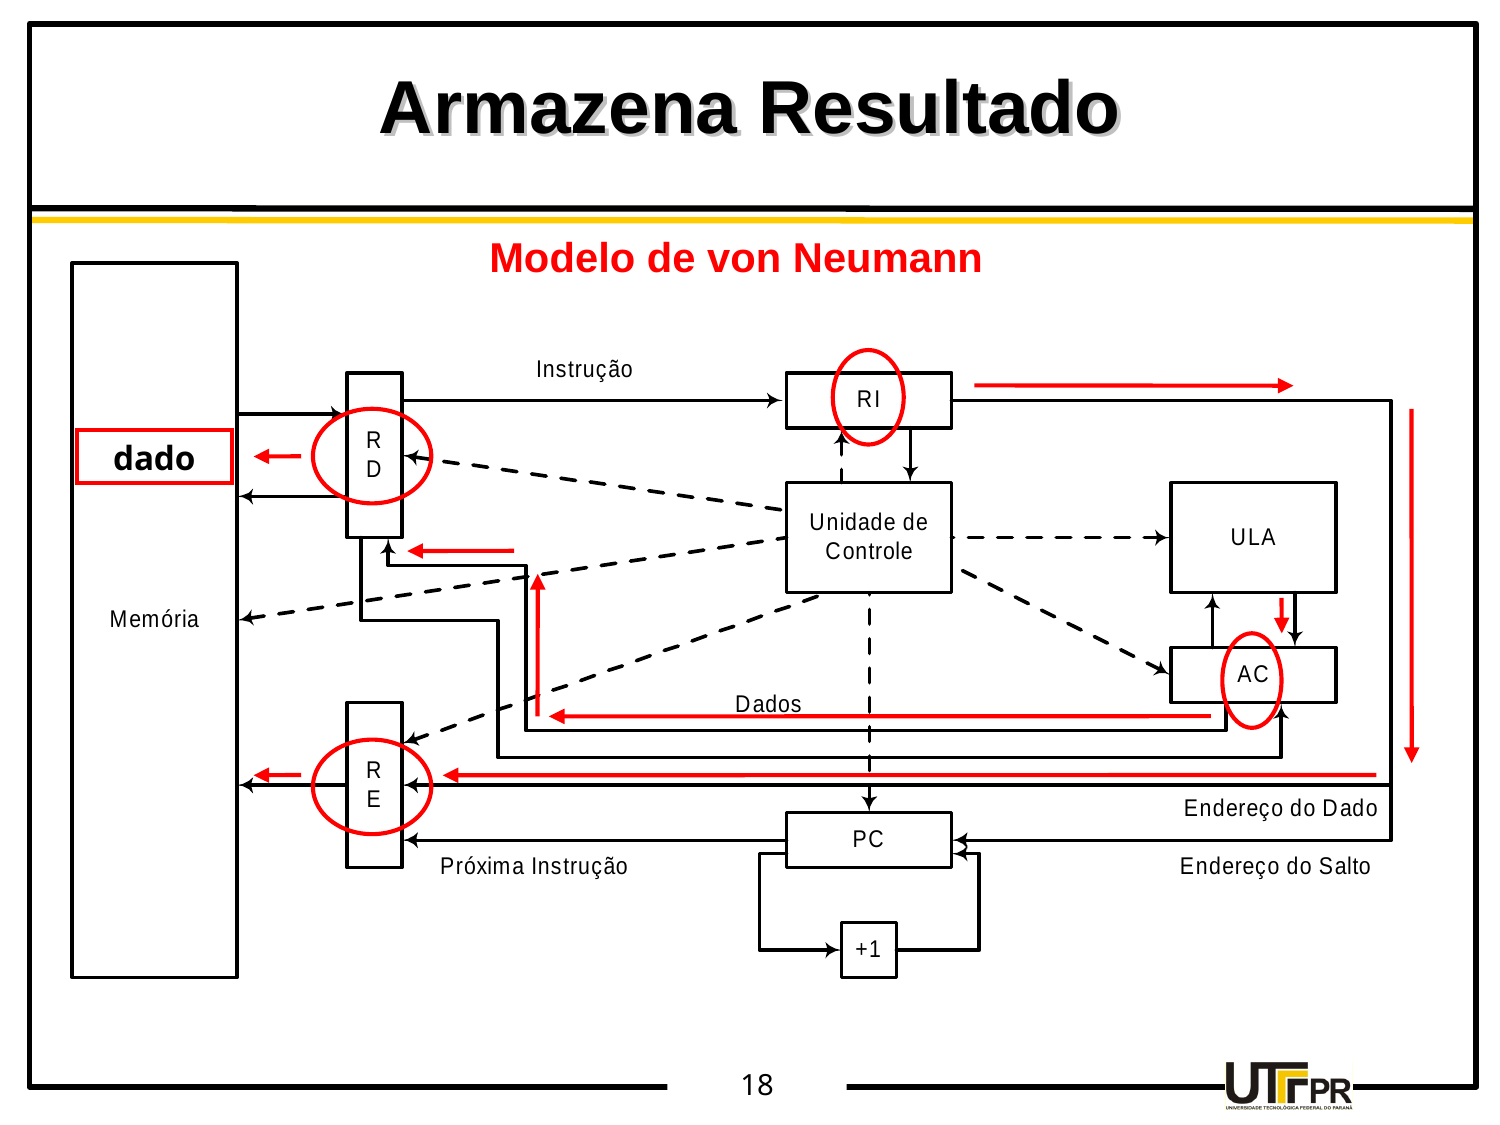

Armazena Resultado
# Modelo de von Neumann
dado